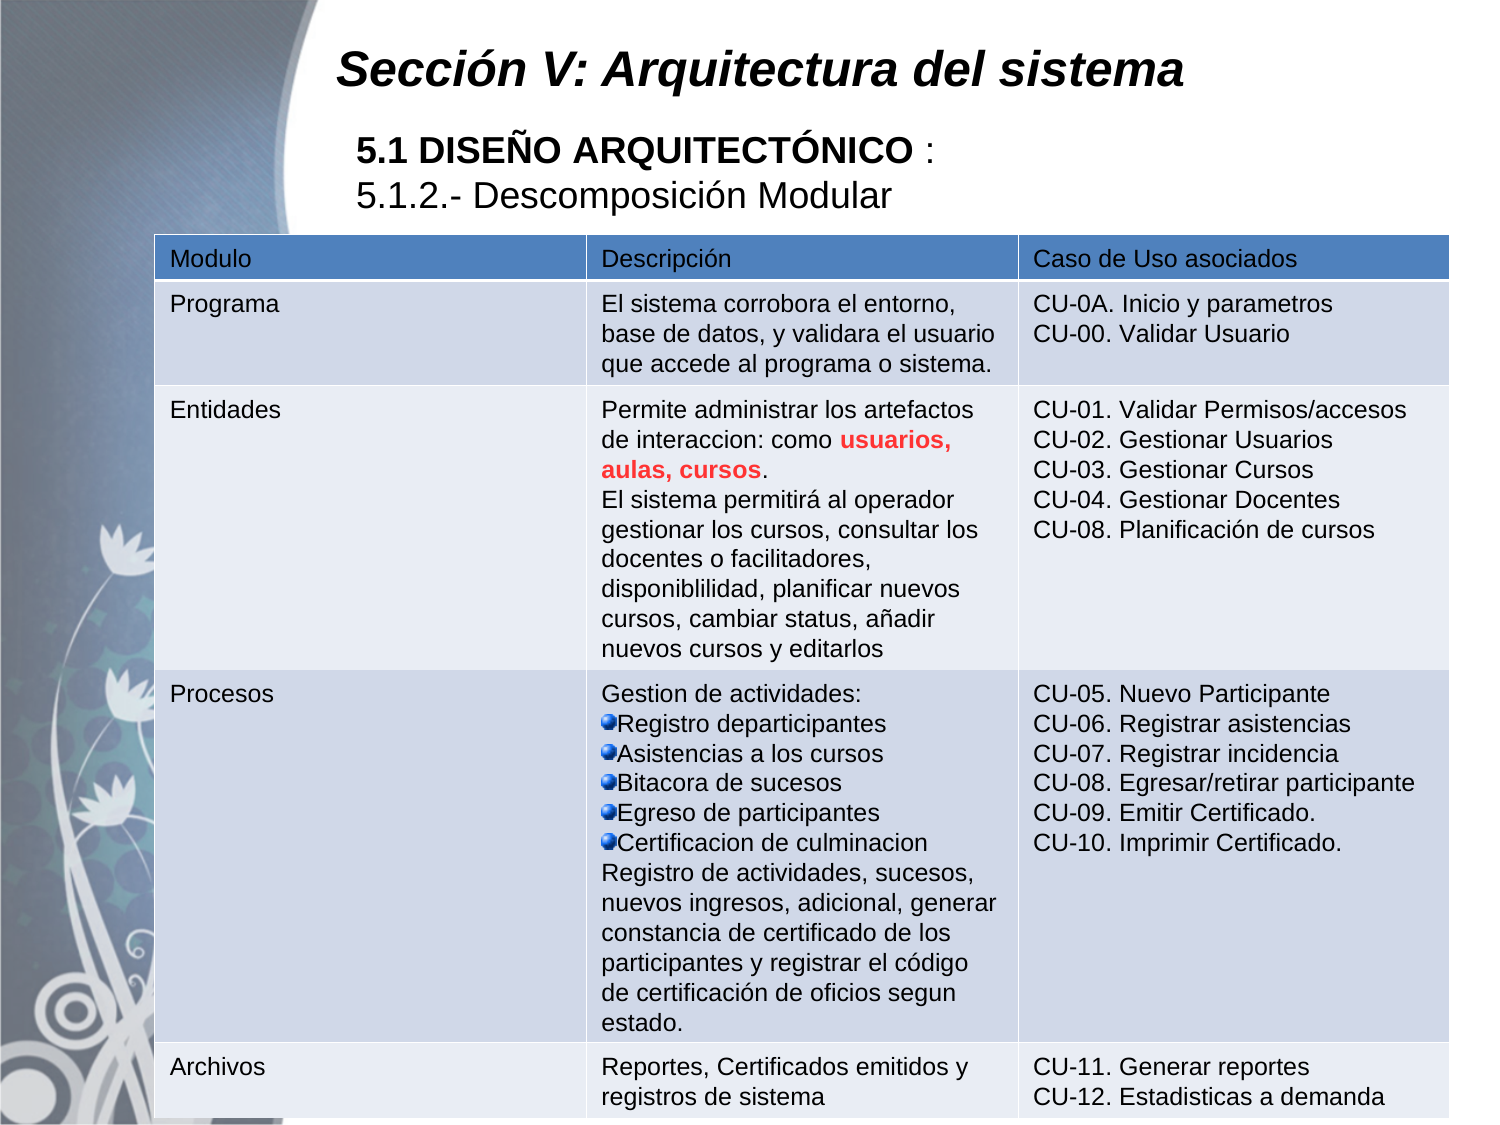

# Sección V: Arquitectura del sistema
5.1 DISEÑO ARQUITECTÓNICO :
5.1.2.- Descomposición Modular
| Modulo | Descripción | Caso de Uso asociados |
| --- | --- | --- |
| Programa | El sistema corrobora el entorno, base de datos, y validara el usuario que accede al programa o sistema. | CU-0A. Inicio y parametros CU-00. Validar Usuario |
| Entidades | Permite administrar los artefactos de interaccion: como usuarios, aulas, cursos. El sistema permitirá al operador gestionar los cursos, consultar los docentes o facilitadores, disponiblilidad, planificar nuevos cursos, cambiar status, añadir nuevos cursos y editarlos | CU-01. Validar Permisos/accesos CU-02. Gestionar Usuarios CU-03. Gestionar Cursos CU-04. Gestionar Docentes CU-08. Planificación de cursos |
| Procesos | Gestion de actividades: Registro departicipantes Asistencias a los cursos Bitacora de sucesos Egreso de participantes Certificacion de culminacion Registro de actividades, sucesos, nuevos ingresos, adicional, generar constancia de certificado de los participantes y registrar el código de certificación de oficios segun estado. | CU-05. Nuevo Participante CU-06. Registrar asistencias CU-07. Registrar incidencia CU-08. Egresar/retirar participante CU-09. Emitir Certificado. CU-10. Imprimir Certificado. |
| Archivos | Reportes, Certificados emitidos y registros de sistema | CU-11. Generar reportes CU-12. Estadisticas a demanda |